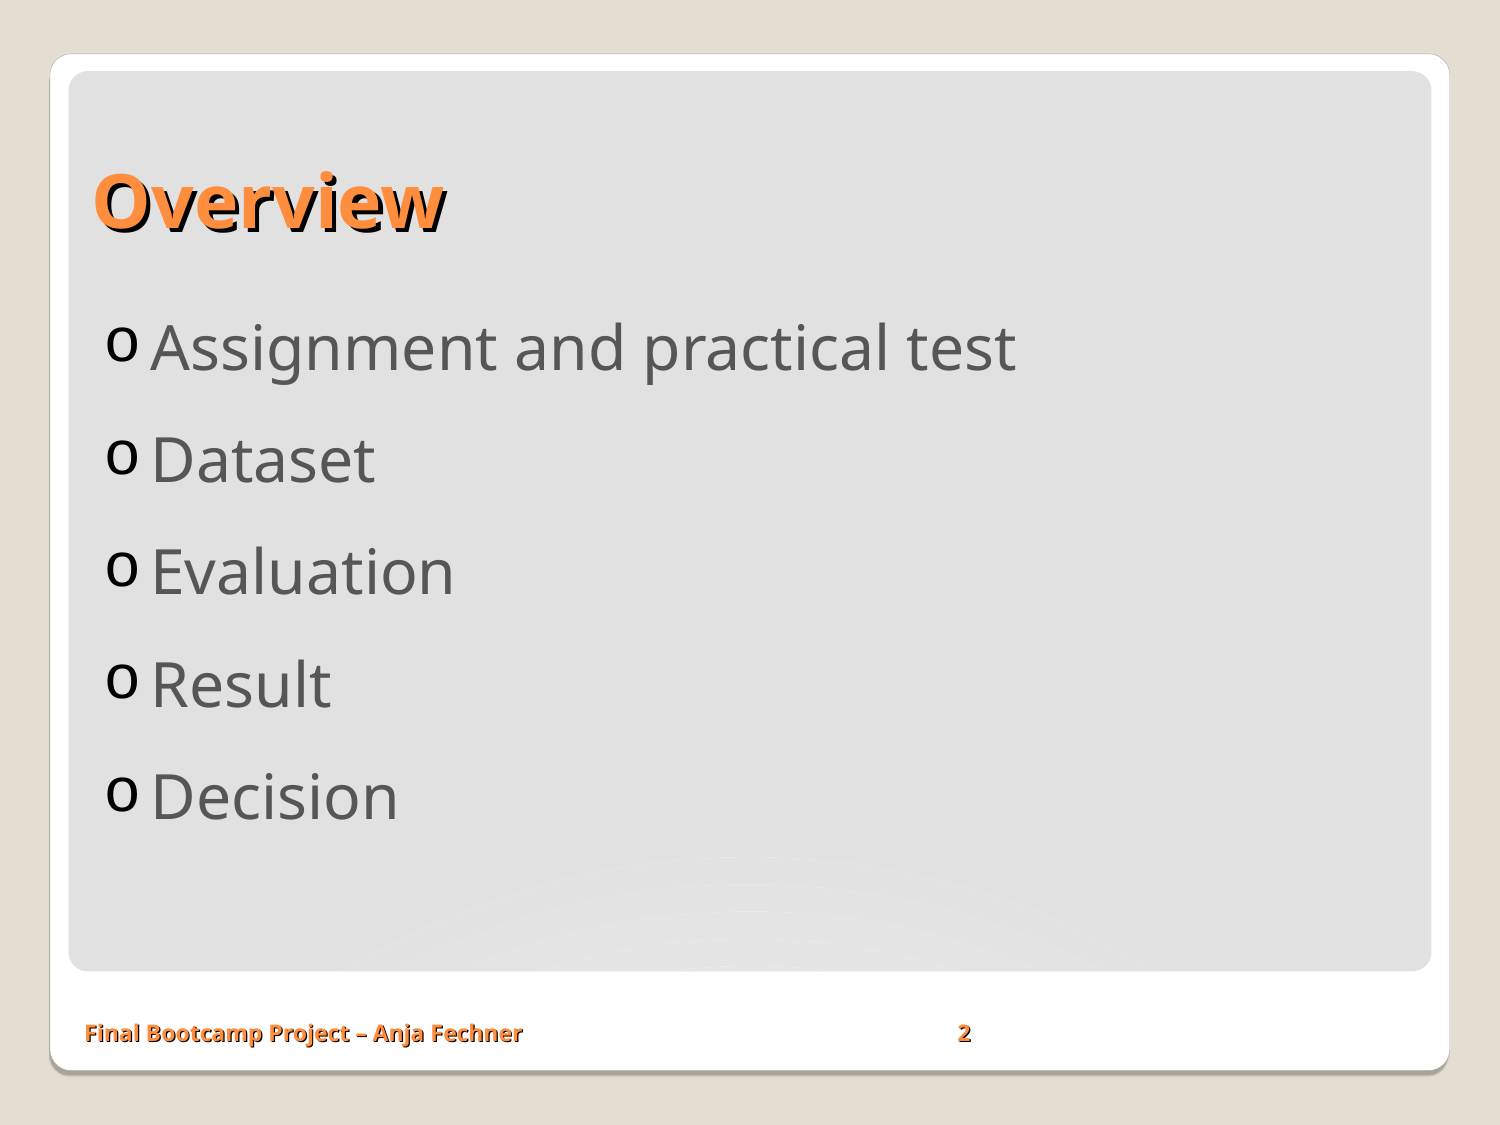

# Overview
Assignment and practical test
Dataset
Evaluation
Result
Decision
Final Bootcamp Project – Anja Fechner